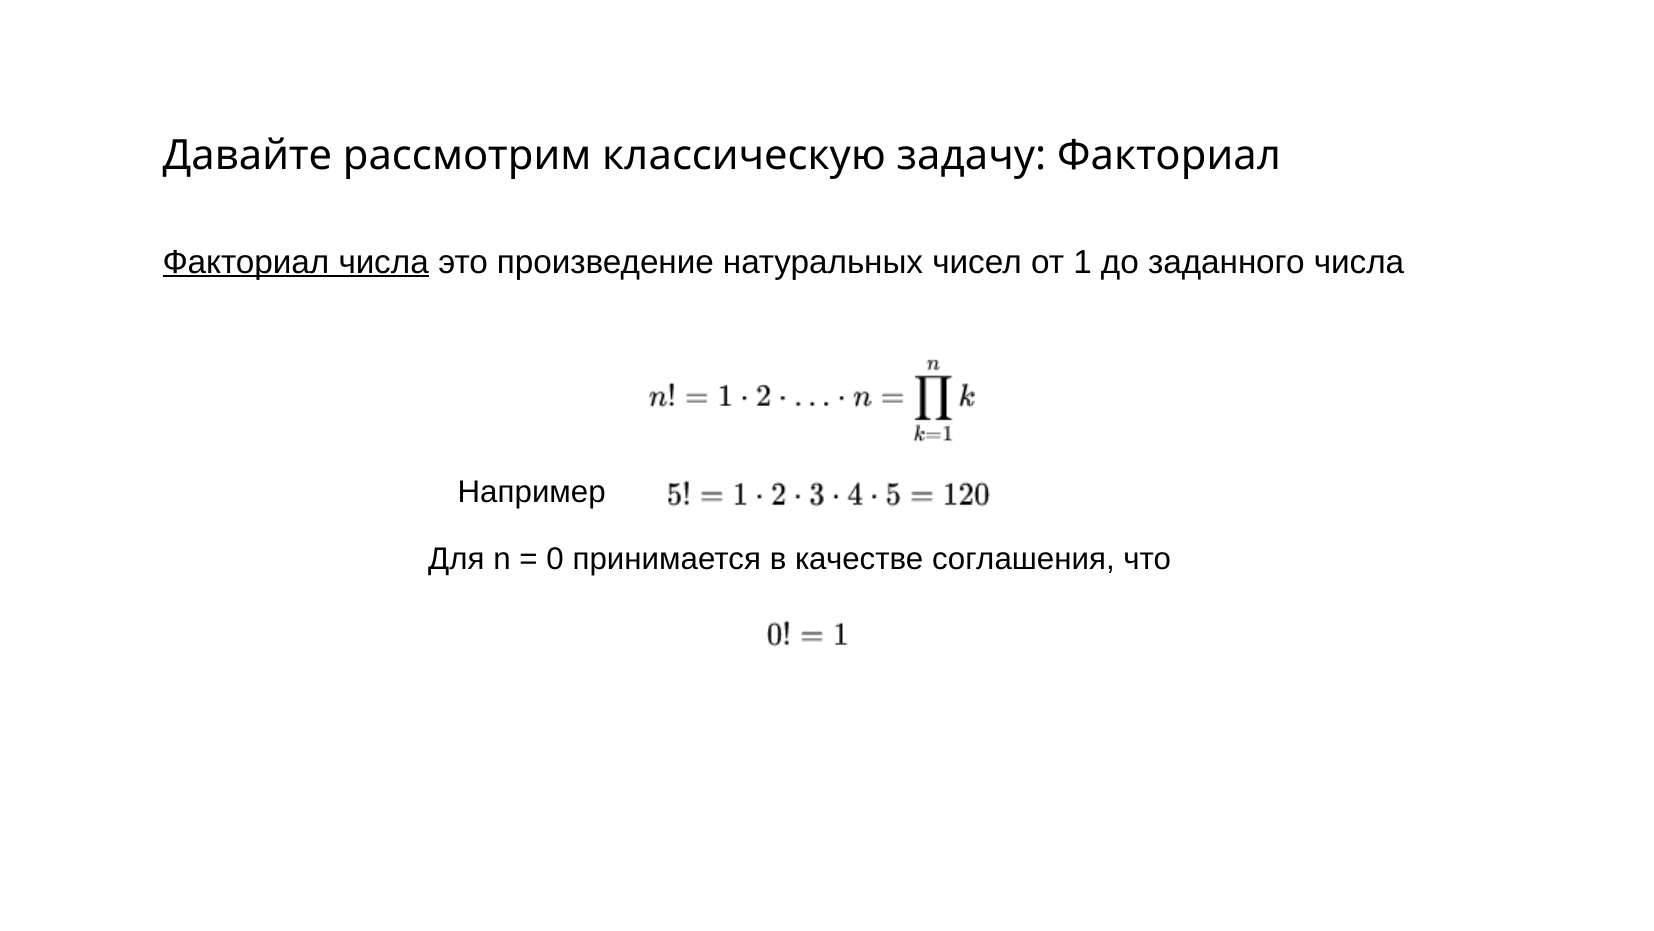

Давайте рассмотрим классическую задачу: Факториал
Факториал числа это произведение натуральных чисел от 1 до заданного числа
Например
Для n = 0 принимается в качестве соглашения, что